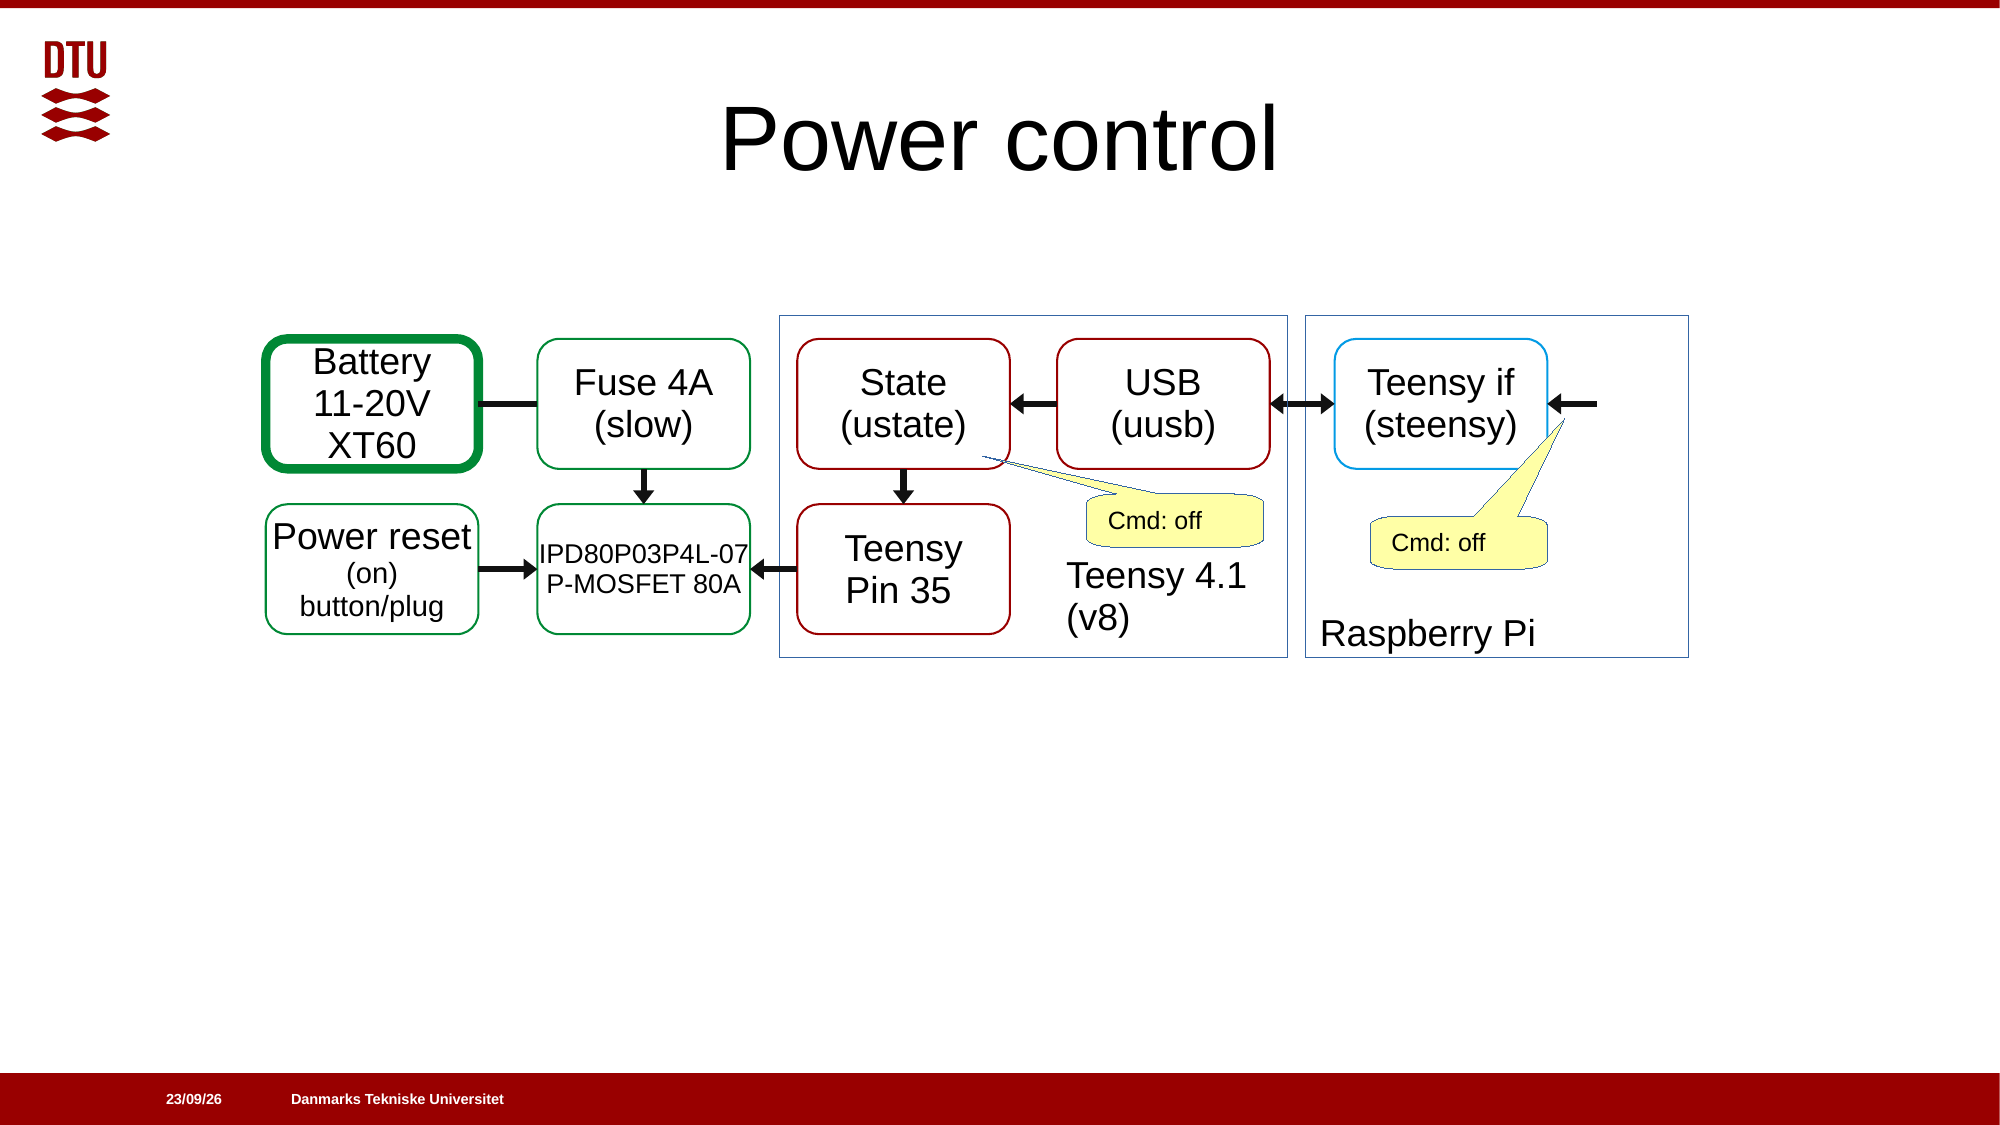

# Power control
Battery
11-20V
XT60
Fuse 4A
(slow)
State
(ustate)
USB
(uusb)
Teensy if
(steensy)
Cmd: off
Power reset
(on)
button/plug
IPD80P03P4L-07
P-MOSFET 80A
Teensy
Pin 35
Cmd: off
Teensy 4.1
(v8)
Raspberry Pi